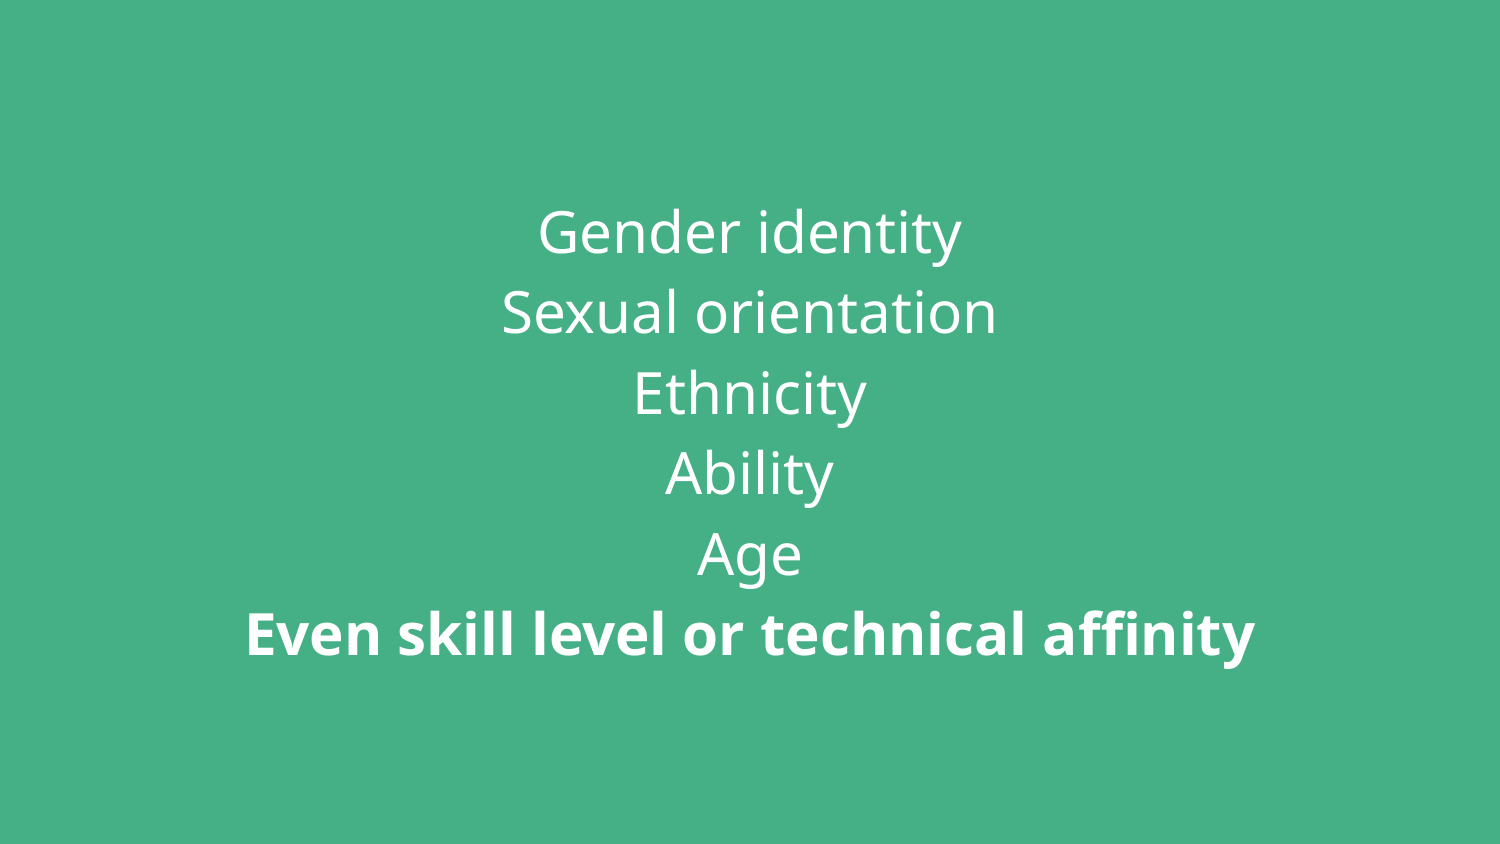

# Gender identity Sexual orientation Ethnicity Ability Age Even skill level or technical affinity